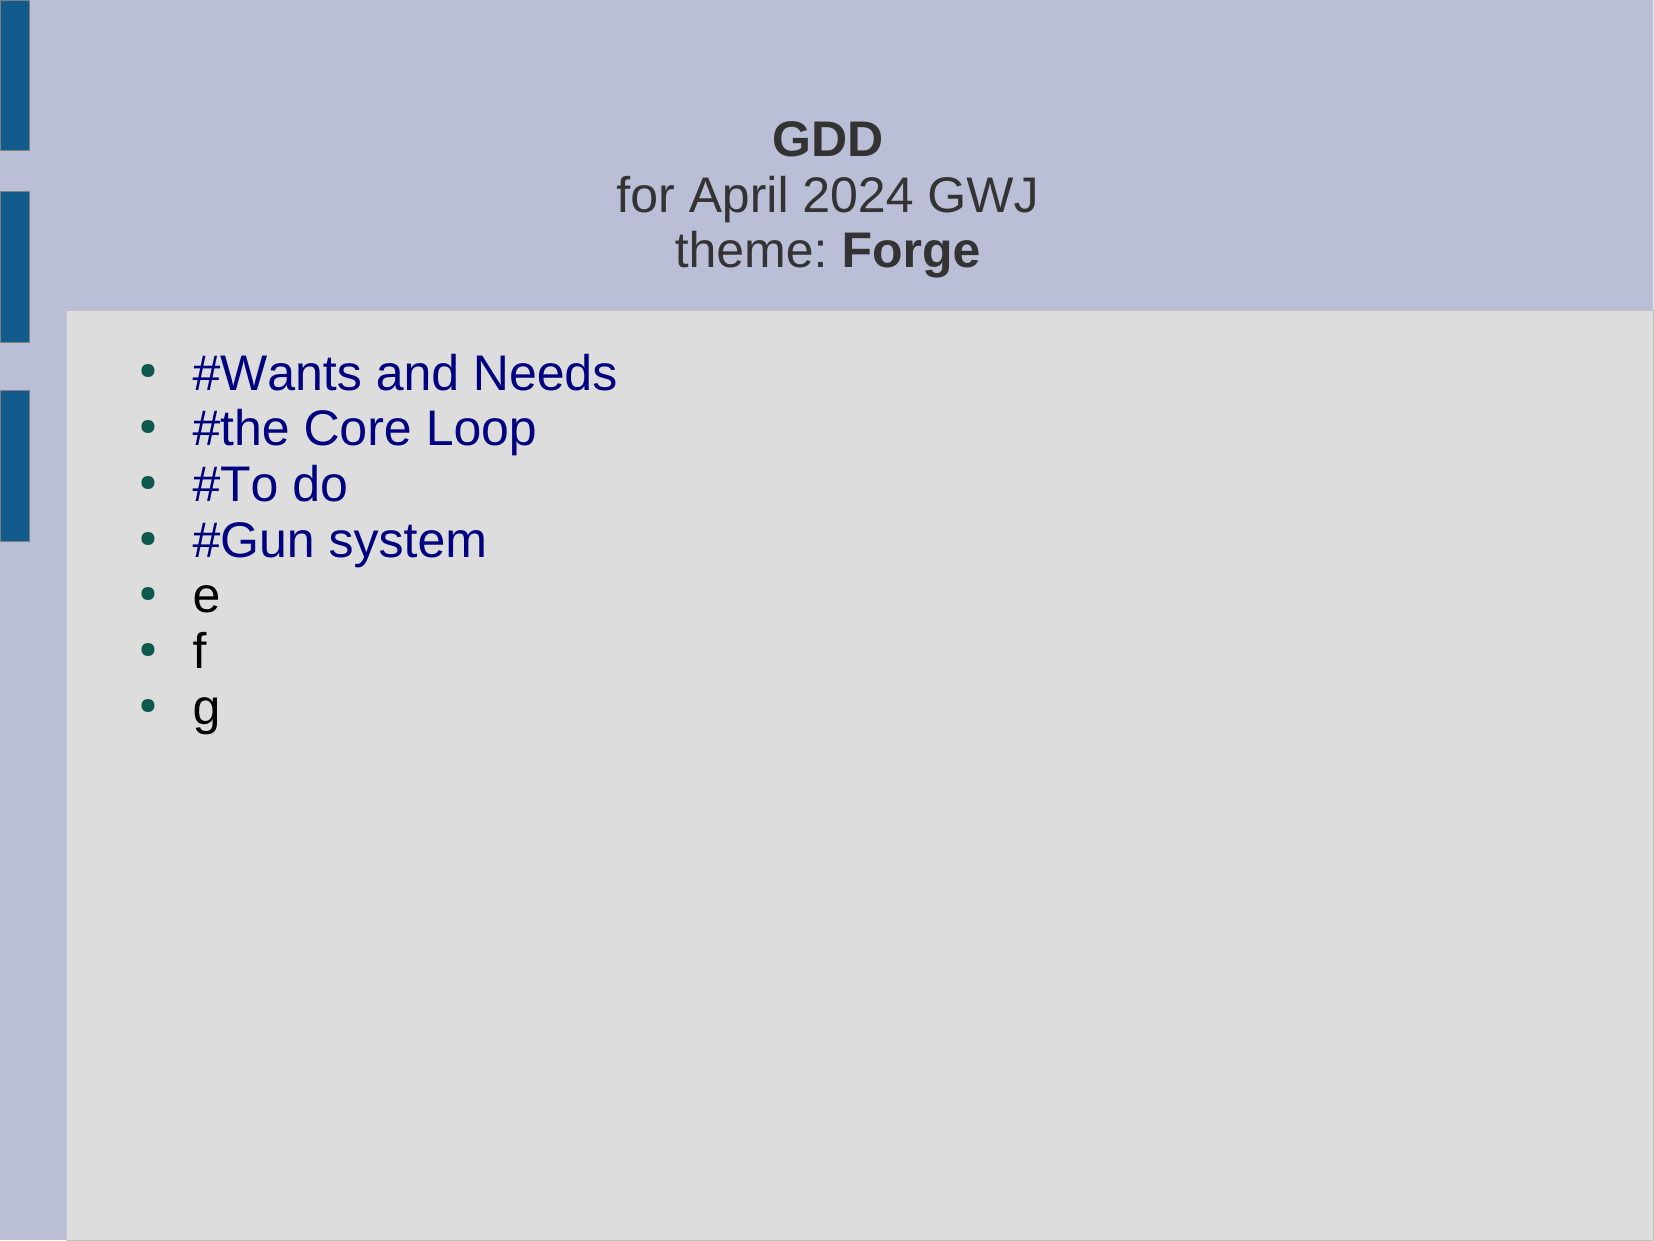

# GDD for April 2024 GWJ theme: Forge
#Wants and Needs
#the Core Loop
#To do
#Gun system
e
f
g